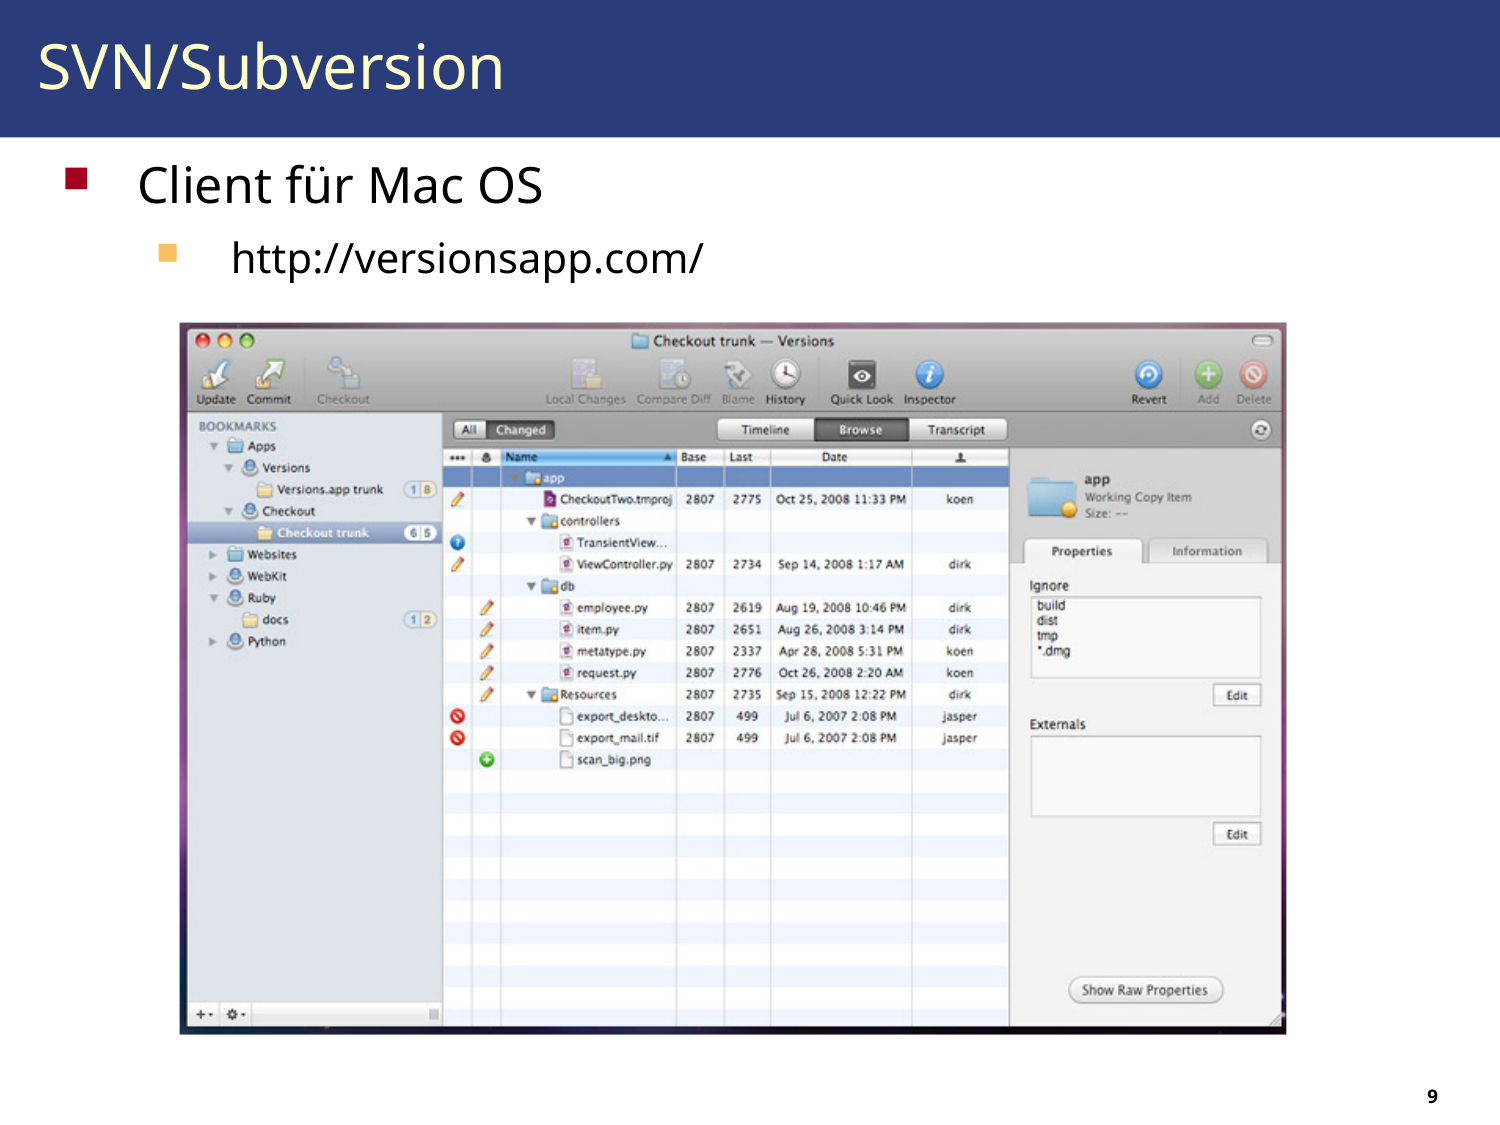

# SVN/Subversion
Client für Mac OS
http://versionsapp.com/
9